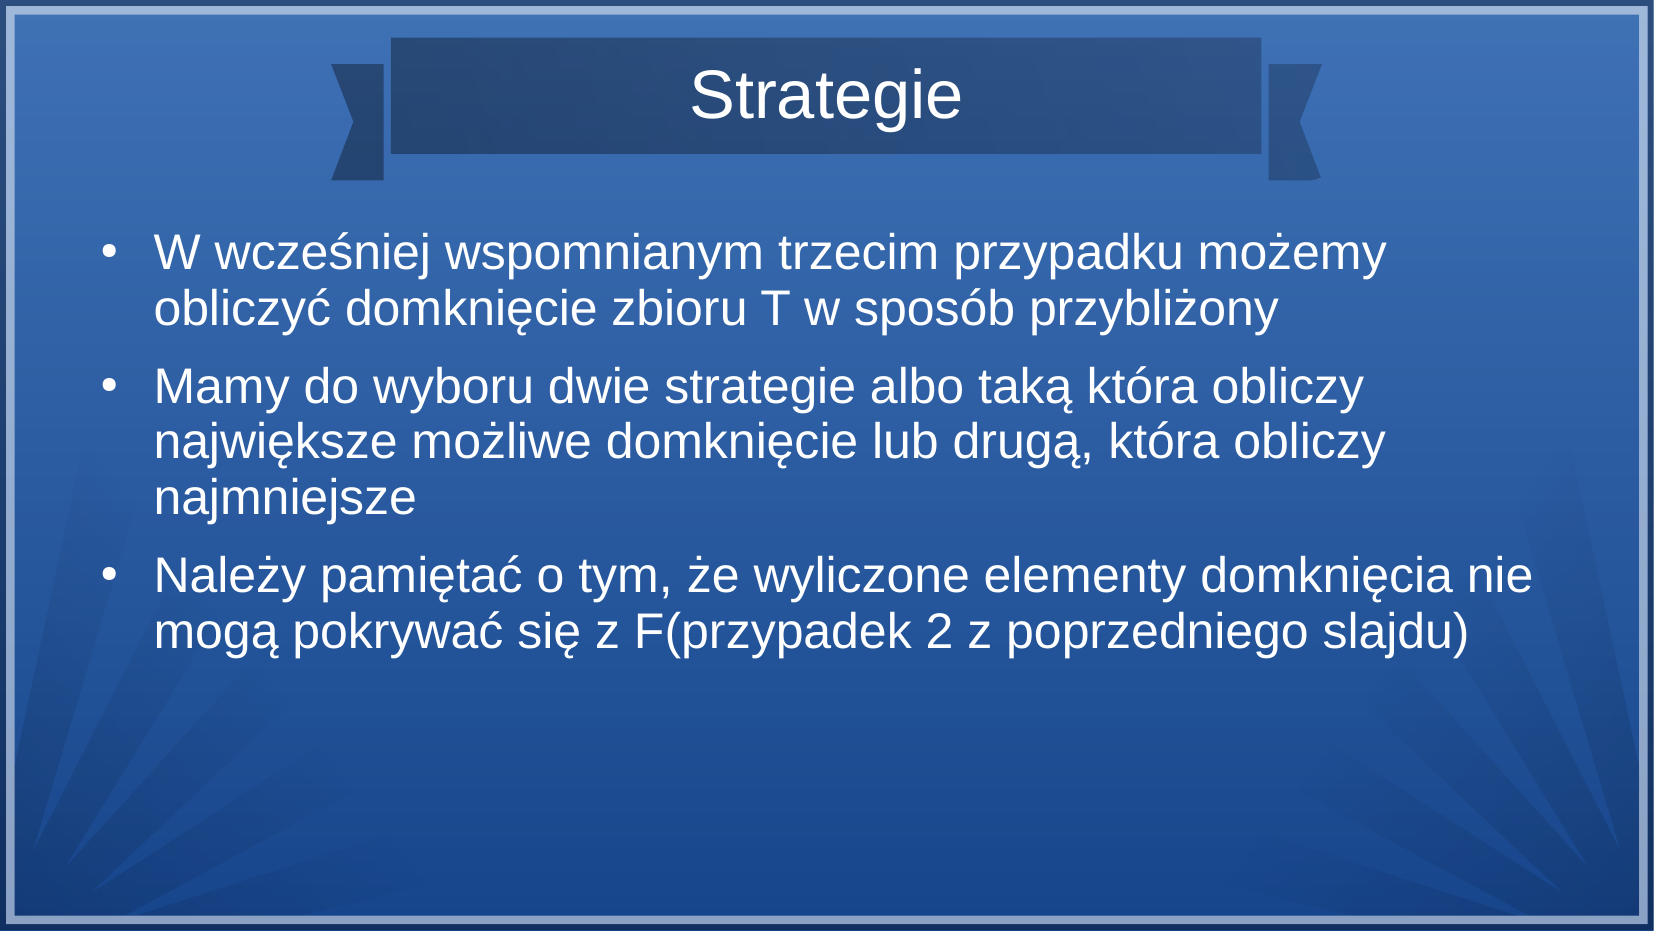

# Strategie
W wcześniej wspomnianym trzecim przypadku możemy obliczyć domknięcie zbioru T w sposób przybliżony
Mamy do wyboru dwie strategie albo taką która obliczy największe możliwe domknięcie lub drugą, która obliczy najmniejsze
Należy pamiętać o tym, że wyliczone elementy domknięcia nie mogą pokrywać się z F(przypadek 2 z poprzedniego slajdu)